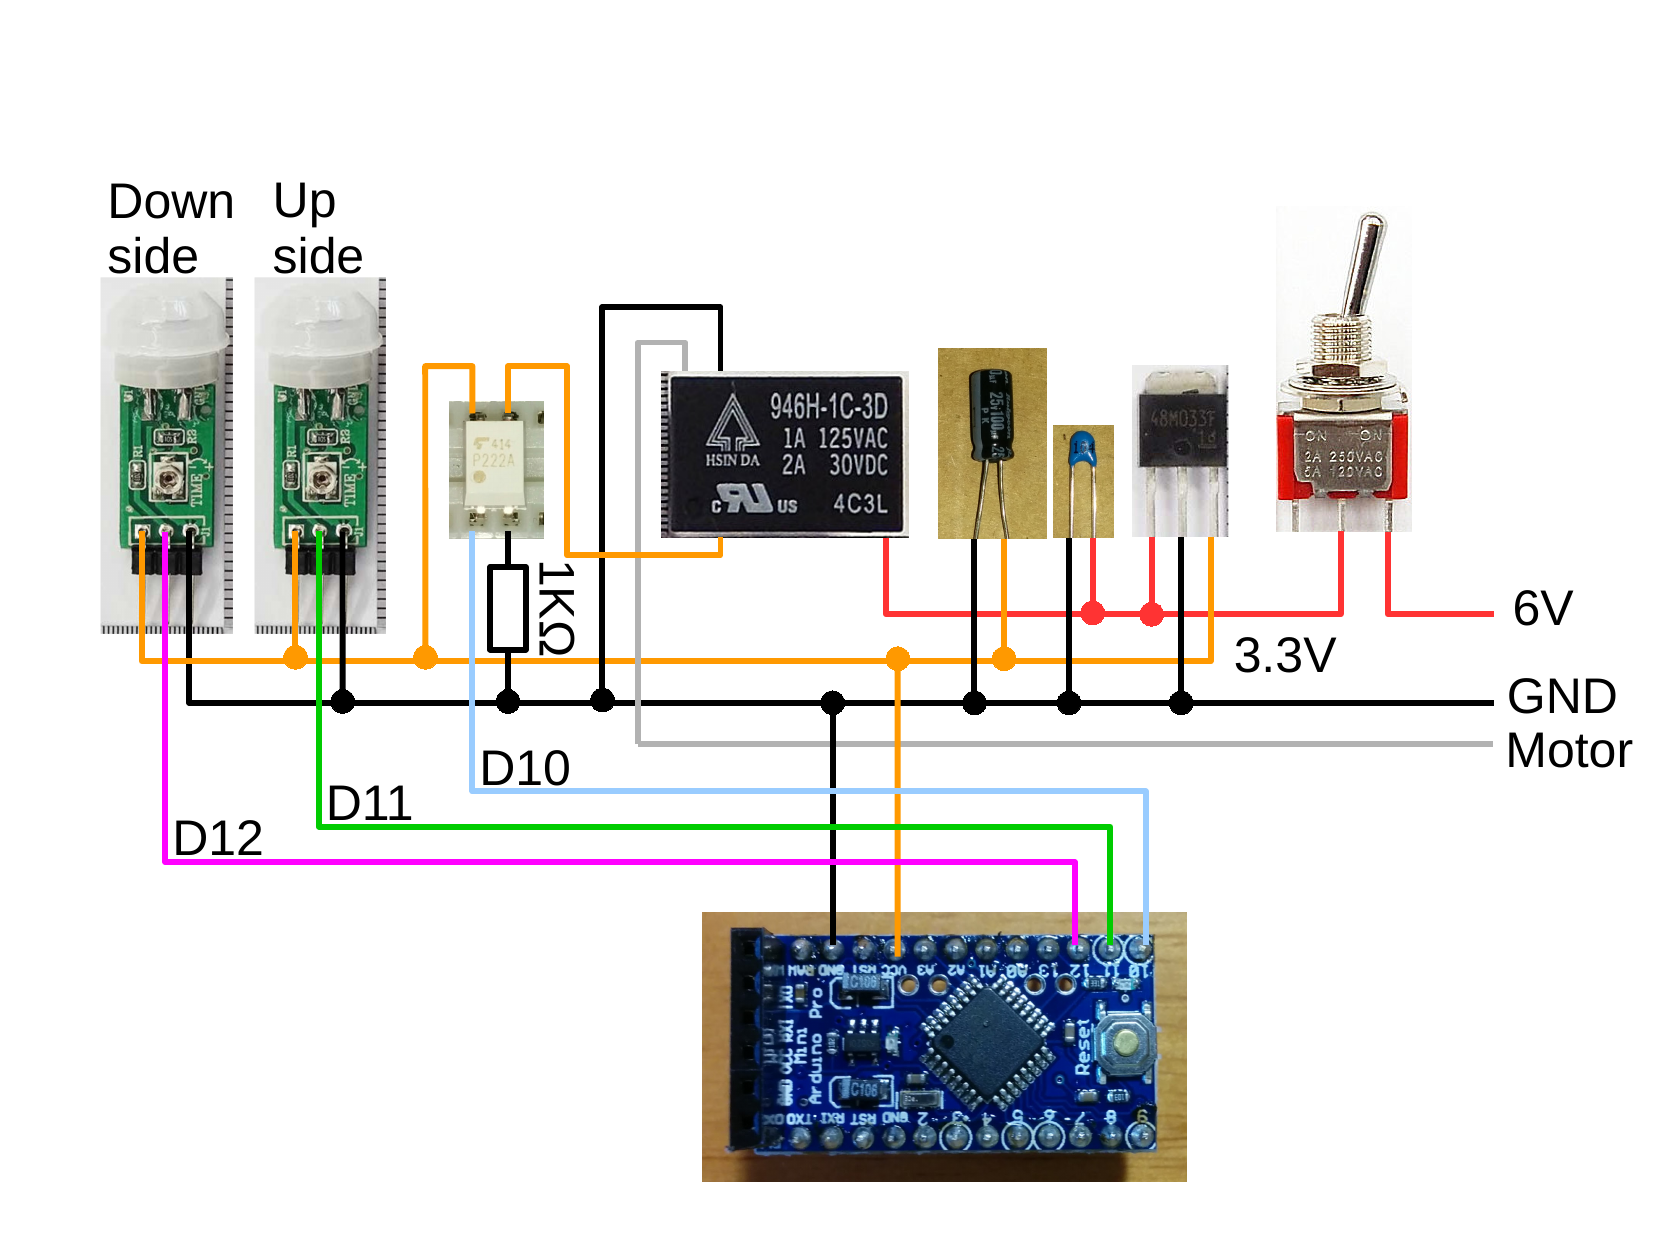

Up
side
Down
side
1KΩ
6V
3.3V
GND
Motor
D10
D11
D12